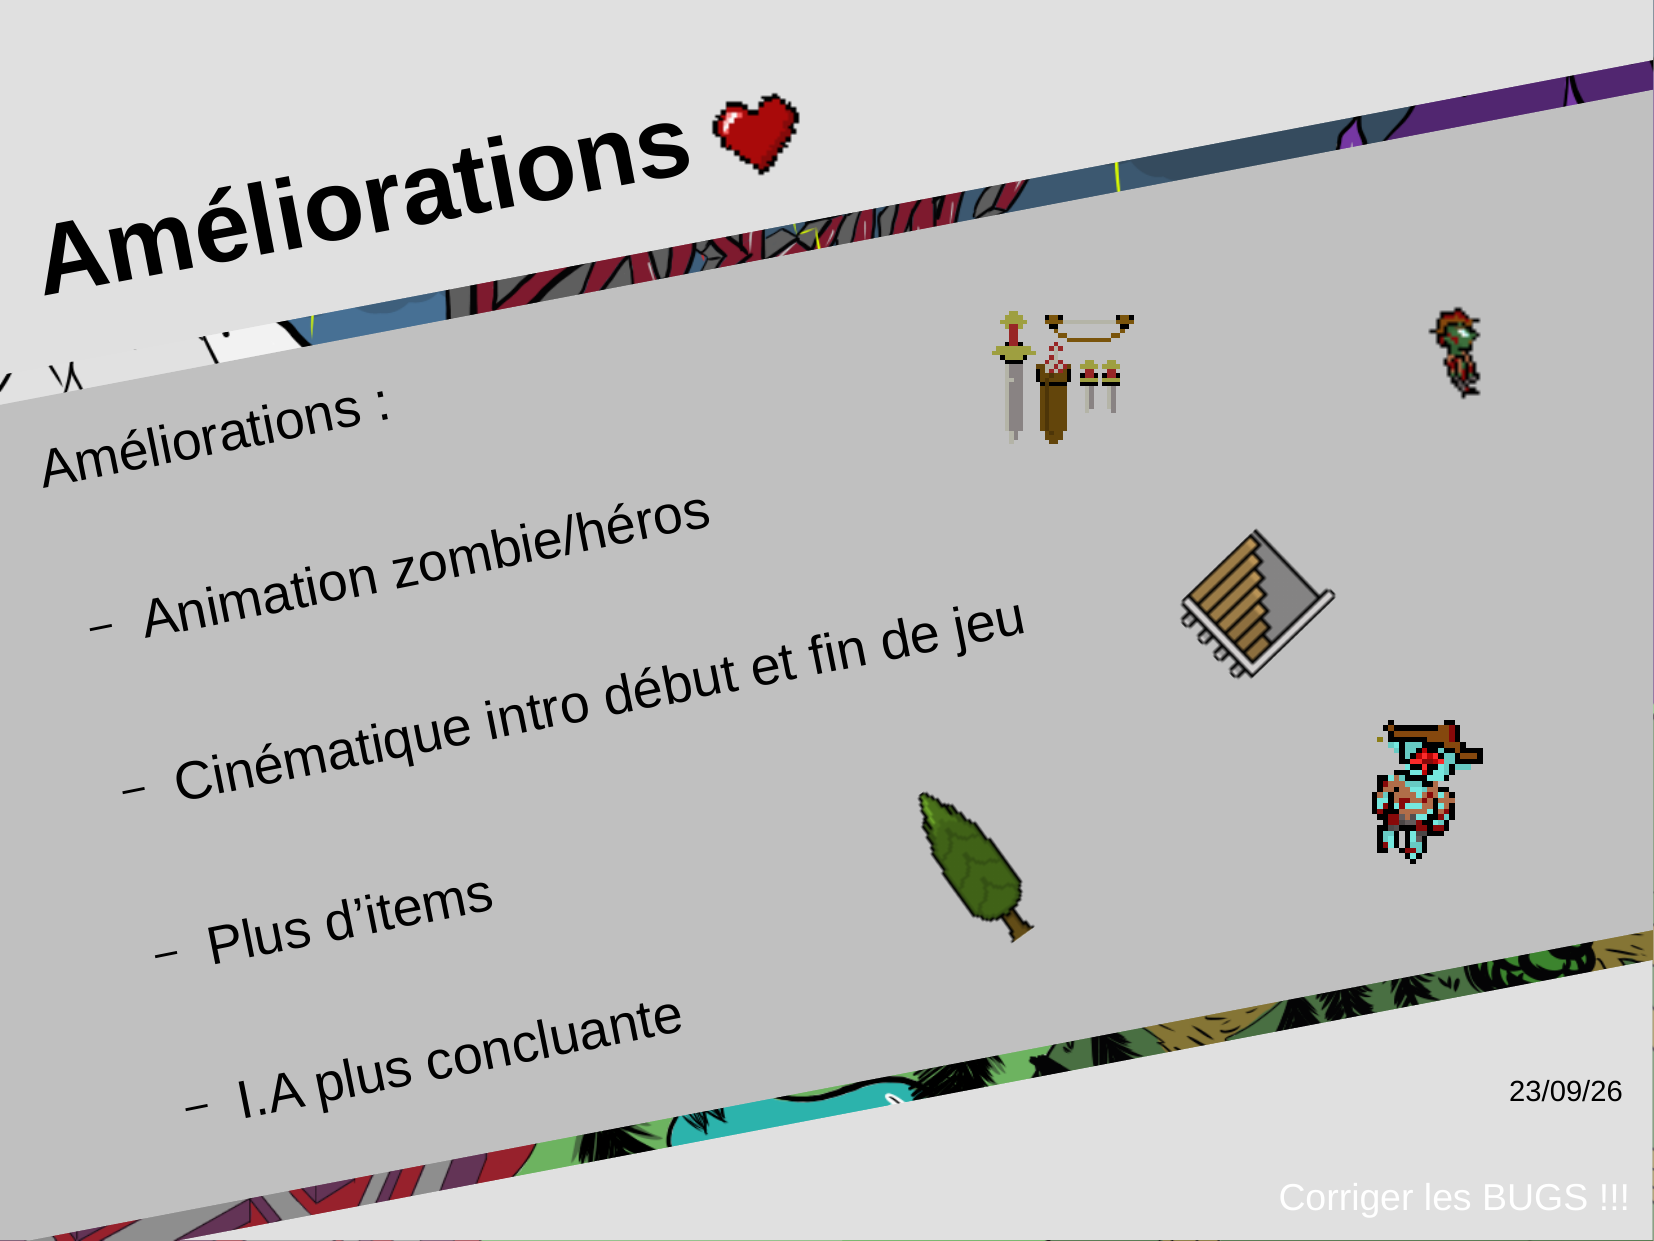

# Améliorations
Améliorations :
Animation zombie/héros
Cinématique intro début et fin de jeu
Plus d’items
I.A plus concluante
10
Corriger les BUGS !!!